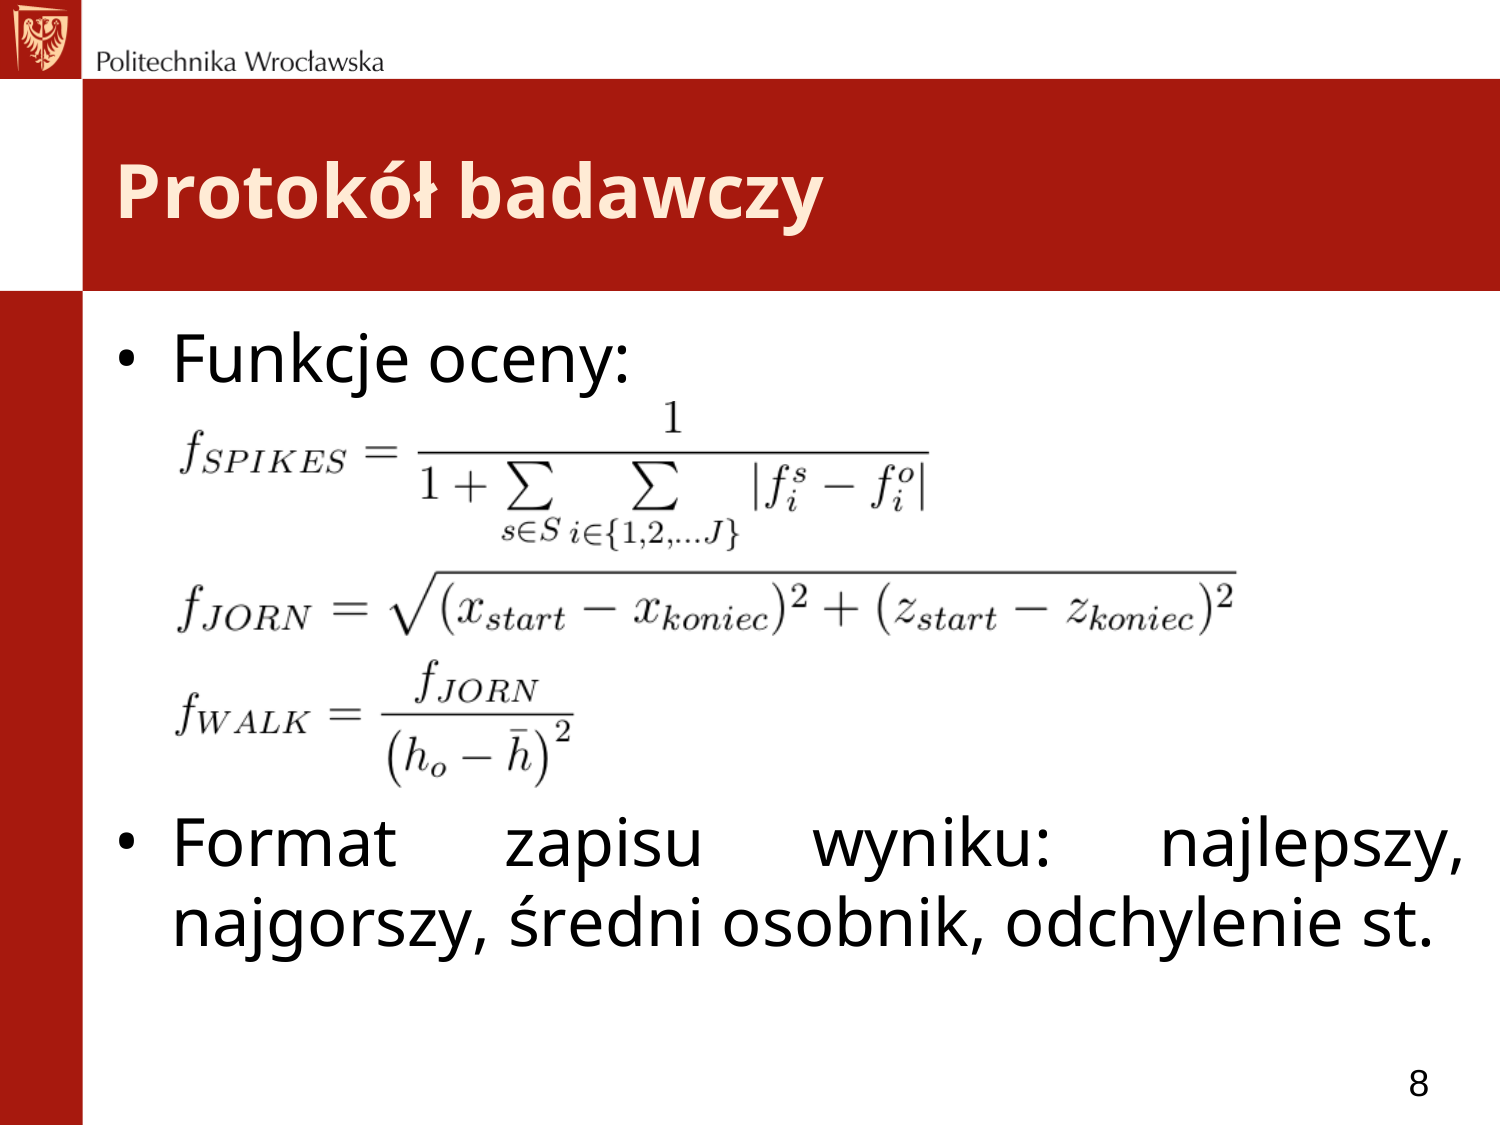

# Protokół badawczy
Funkcje oceny:
Format zapisu wyniku: najlepszy, najgorszy, średni osobnik, odchylenie st.